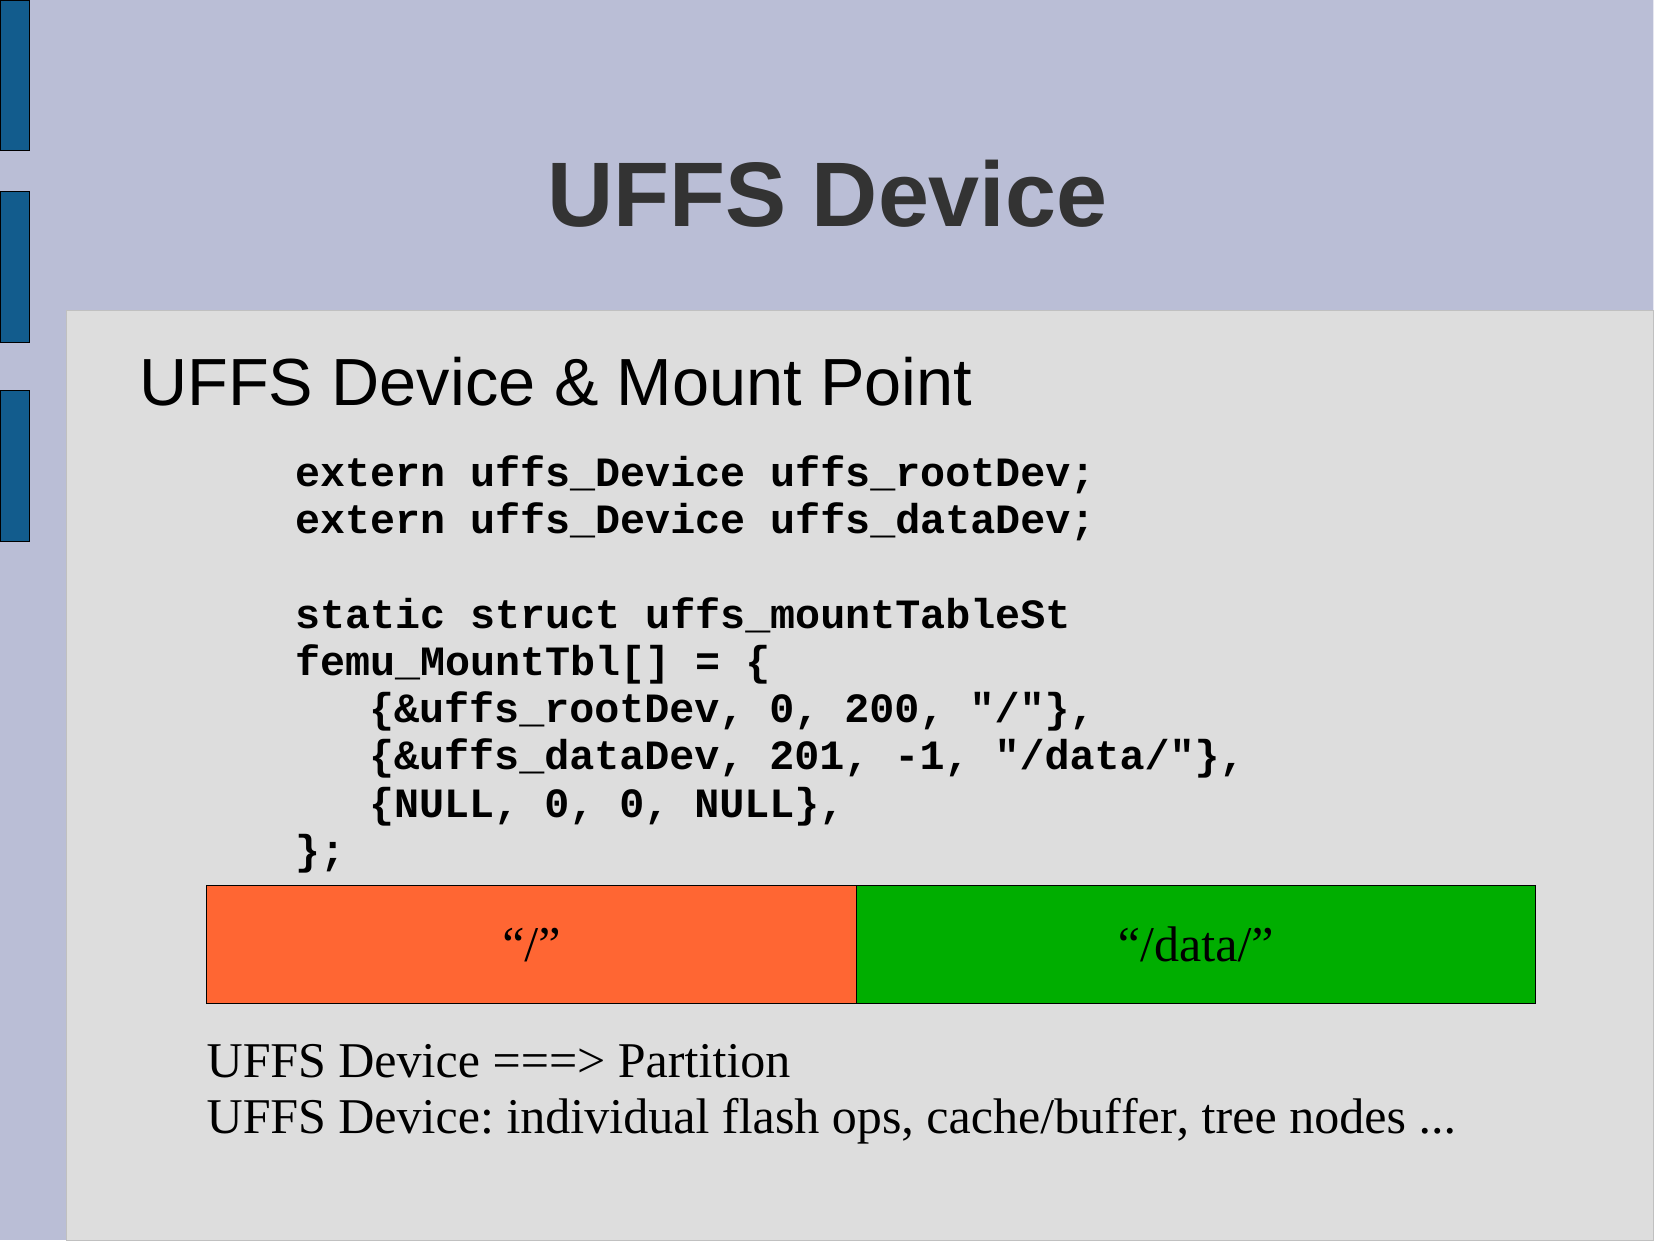

# UFFS Device
UFFS Device & Mount Point
extern uffs_Device uffs_rootDev;
extern uffs_Device uffs_dataDev;
static struct uffs_mountTableSt femu_MountTbl[] = {
	{&uffs_rootDev, 0, 200, "/"},
	{&uffs_dataDev, 201, -1, "/data/"},
	{NULL, 0, 0, NULL},
};
“/”
“/data/”
UFFS Device ===> Partition
UFFS Device: individual flash ops, cache/buffer, tree nodes ...